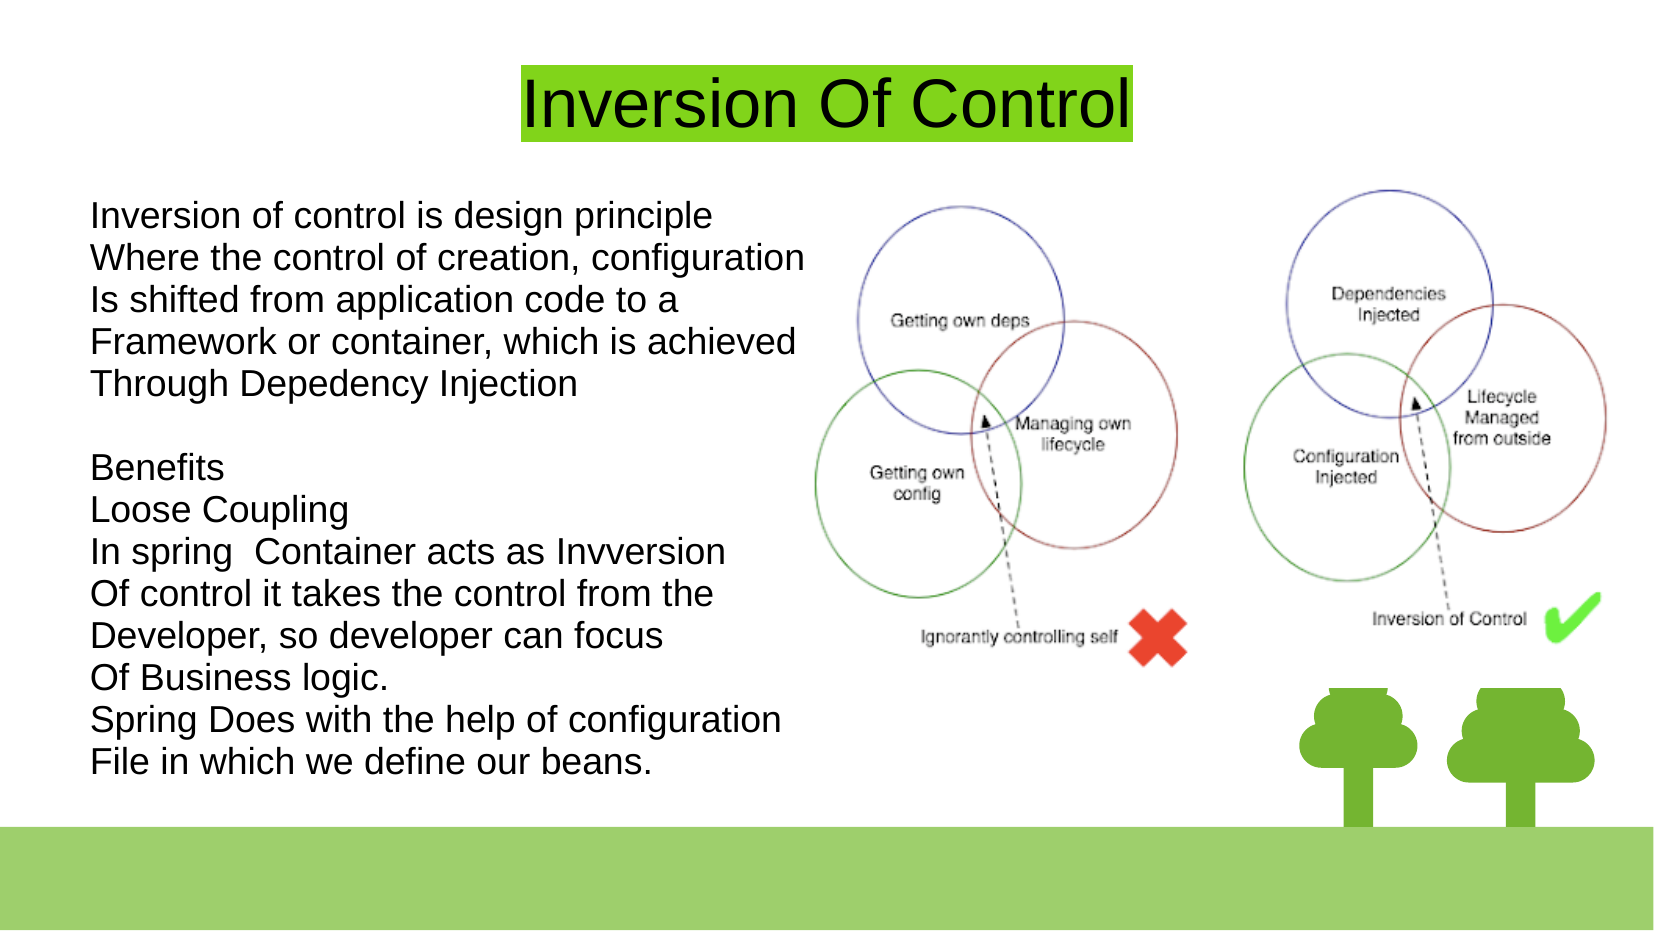

# Inversion Of Control
Inversion of control is design principle
Where the control of creation, configuration
Is shifted from application code to a
Framework or container, which is achieved
Through Depedency Injection
Benefits
Loose Coupling
In spring Container acts as Invversion
Of control it takes the control from the
Developer, so developer can focus
Of Business logic.
Spring Does with the help of configuration
File in which we define our beans.